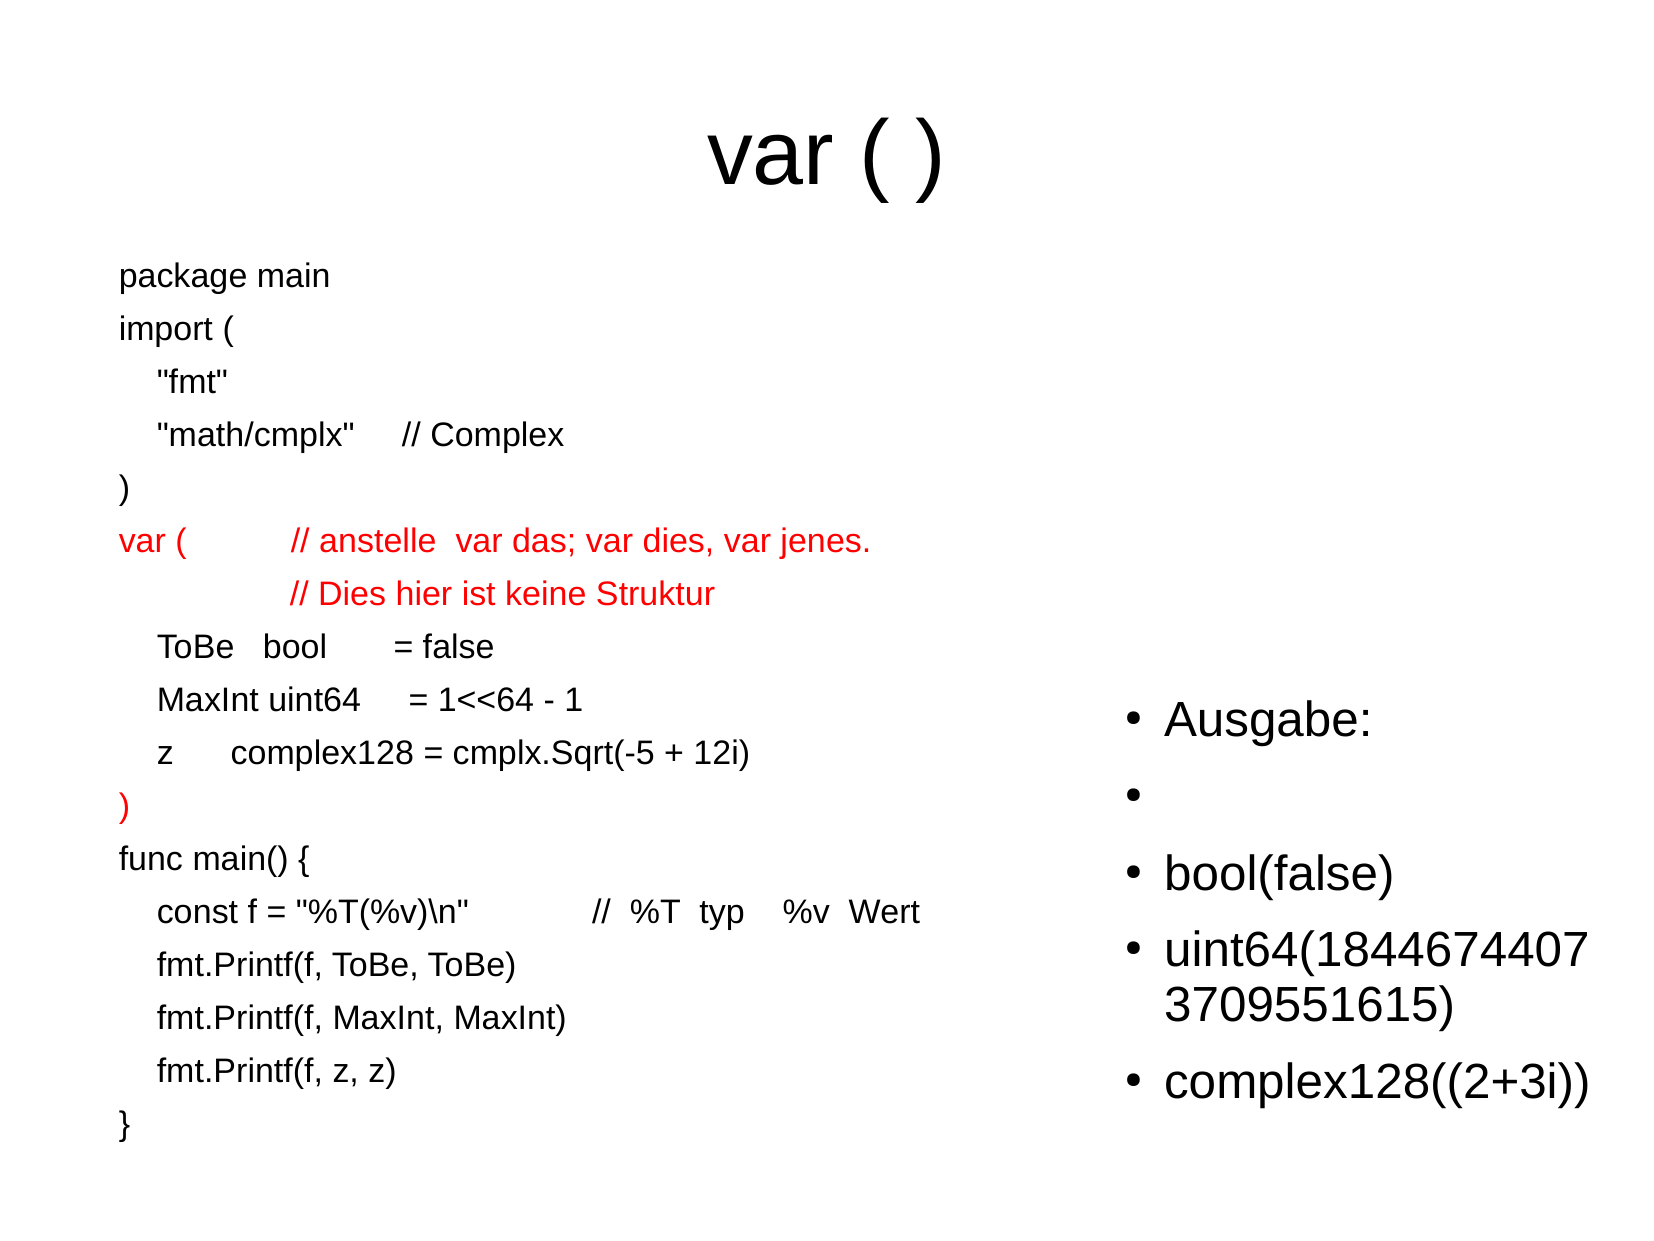

var ( )
# package main
import (
 "fmt"
 "math/cmplx" // Complex
)
var ( // anstelle var das; var dies, var jenes.
 // Dies hier ist keine Struktur
 ToBe bool = false
 MaxInt uint64 = 1<<64 - 1
 z complex128 = cmplx.Sqrt(-5 + 12i)
)
func main() {
 const f = "%T(%v)\n" // %T typ %v Wert
 fmt.Printf(f, ToBe, ToBe)
 fmt.Printf(f, MaxInt, MaxInt)
 fmt.Printf(f, z, z)
}
Ausgabe:
bool(false)
uint64(18446744073709551615)
complex128((2+3i))